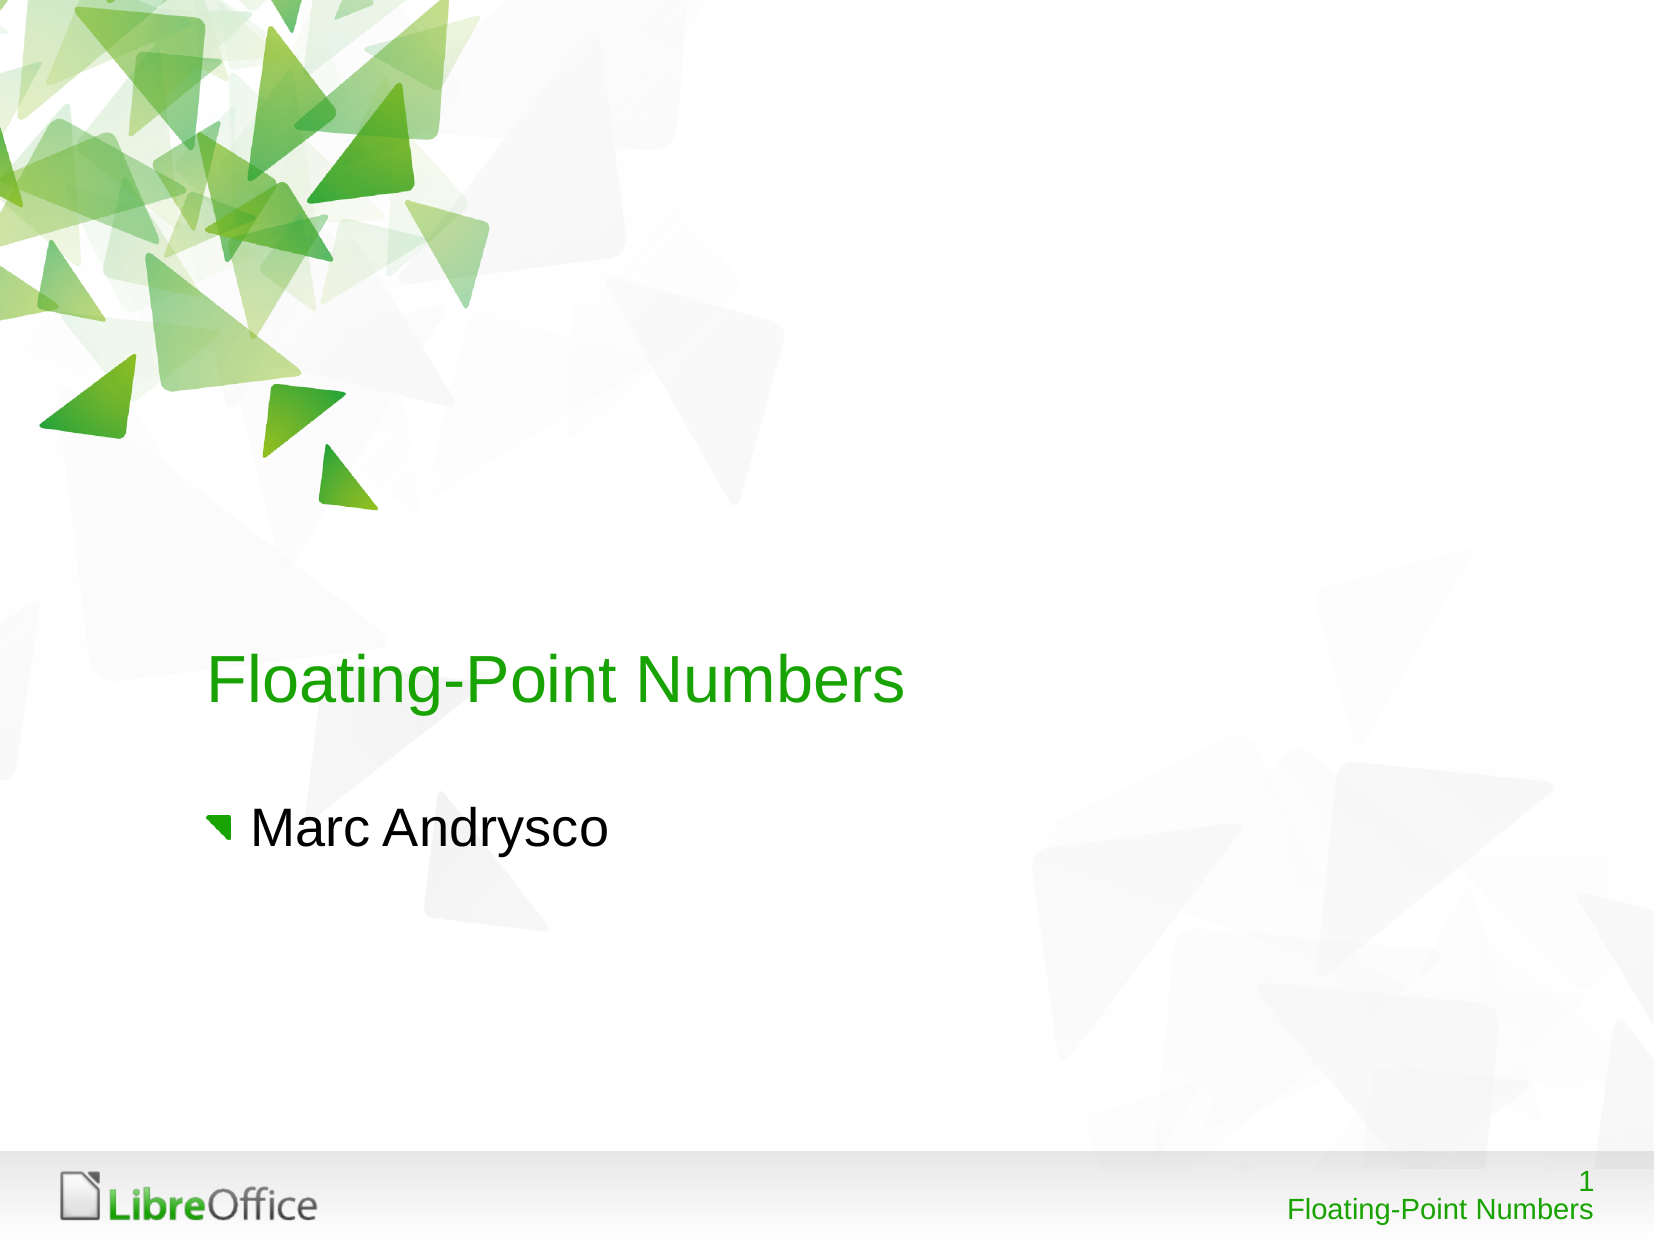

# Floating-Point Numbers
Marc Andrysco
1
Floating-Point Numbers